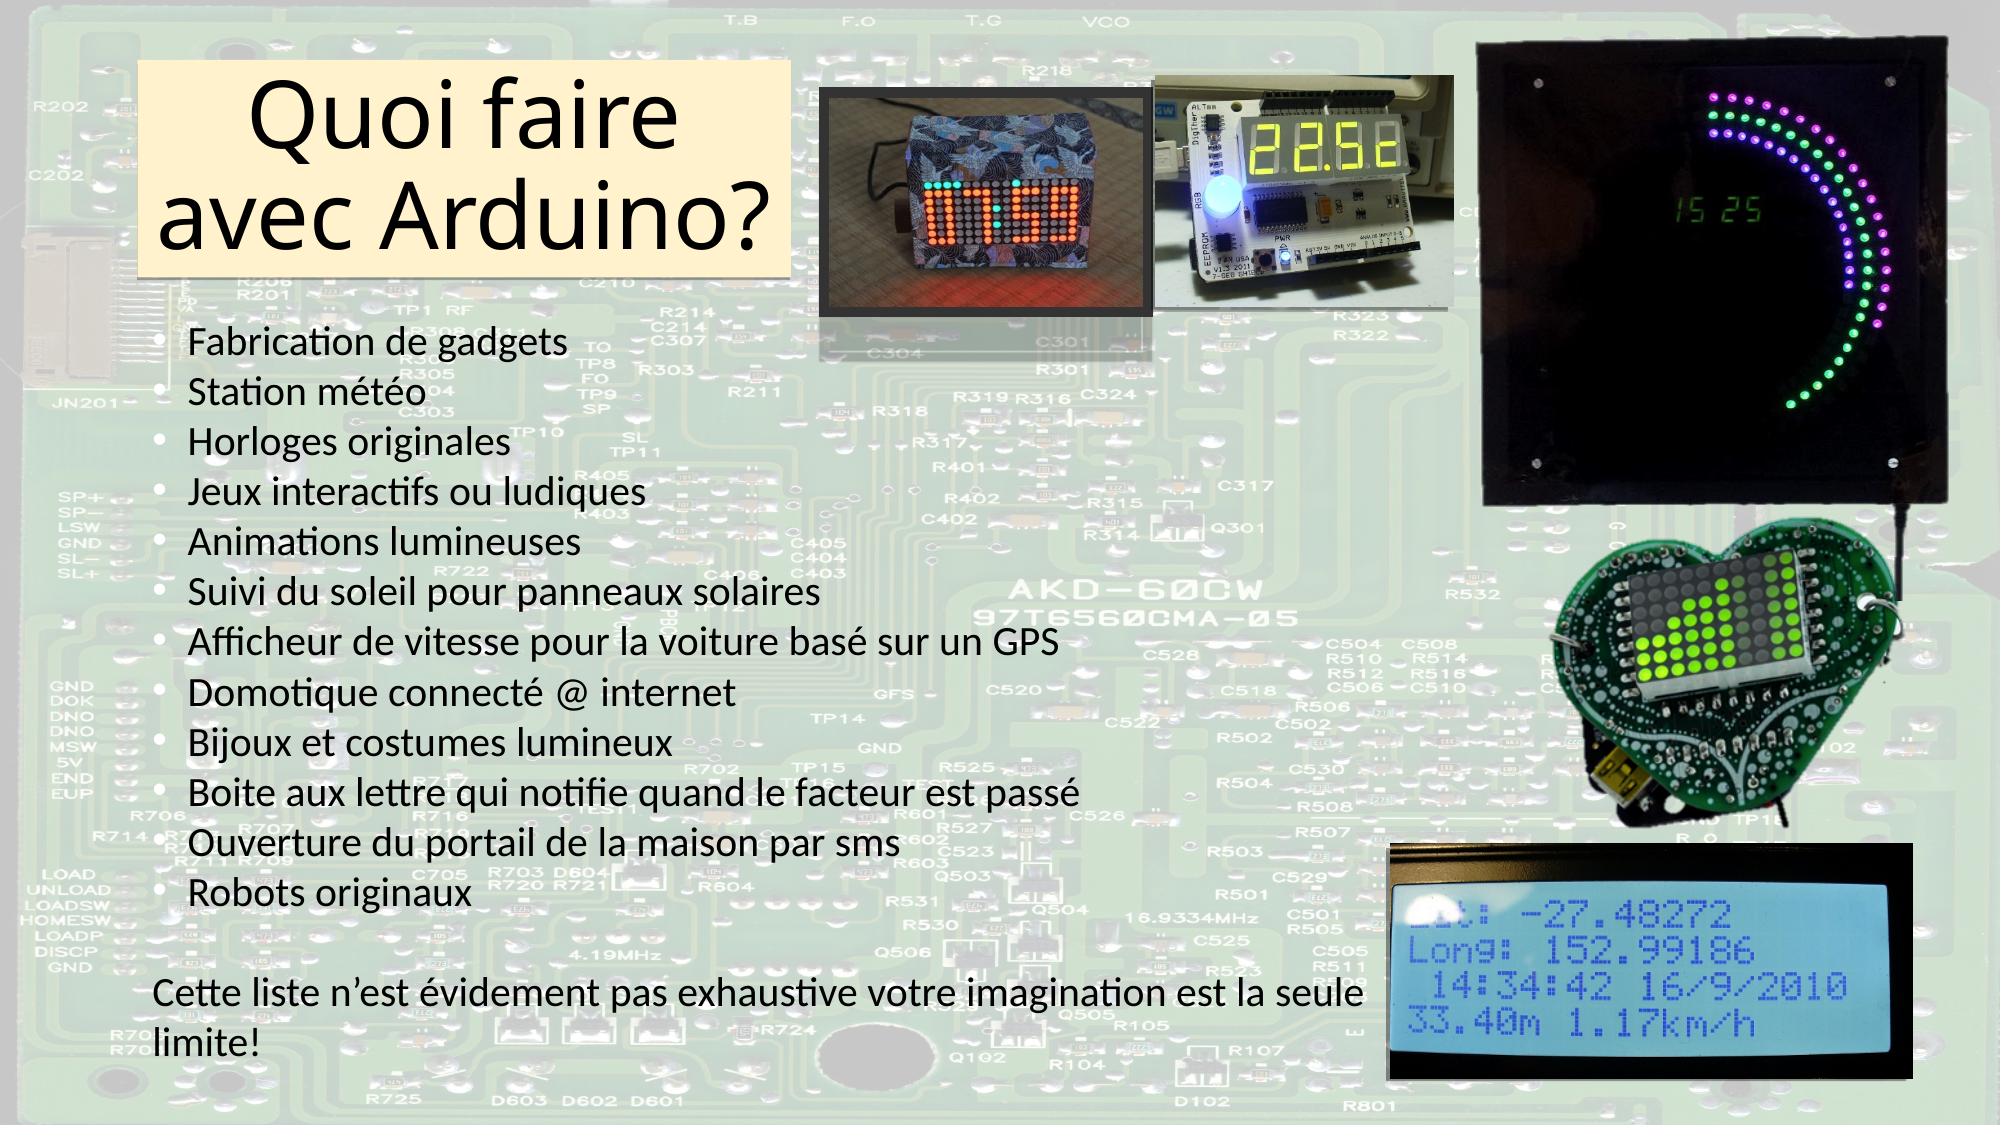

# Quoi faire avec Arduino?
Fabrication de gadgets
Station météo
Horloges originales
Jeux interactifs ou ludiques
Animations lumineuses
Suivi du soleil pour panneaux solaires
Afficheur de vitesse pour la voiture basé sur un GPS
Domotique connecté @ internet
Bijoux et costumes lumineux
Boite aux lettre qui notifie quand le facteur est passé
Ouverture du portail de la maison par sms
Robots originaux
Cette liste n’est évidement pas exhaustive votre imagination est la seule limite!